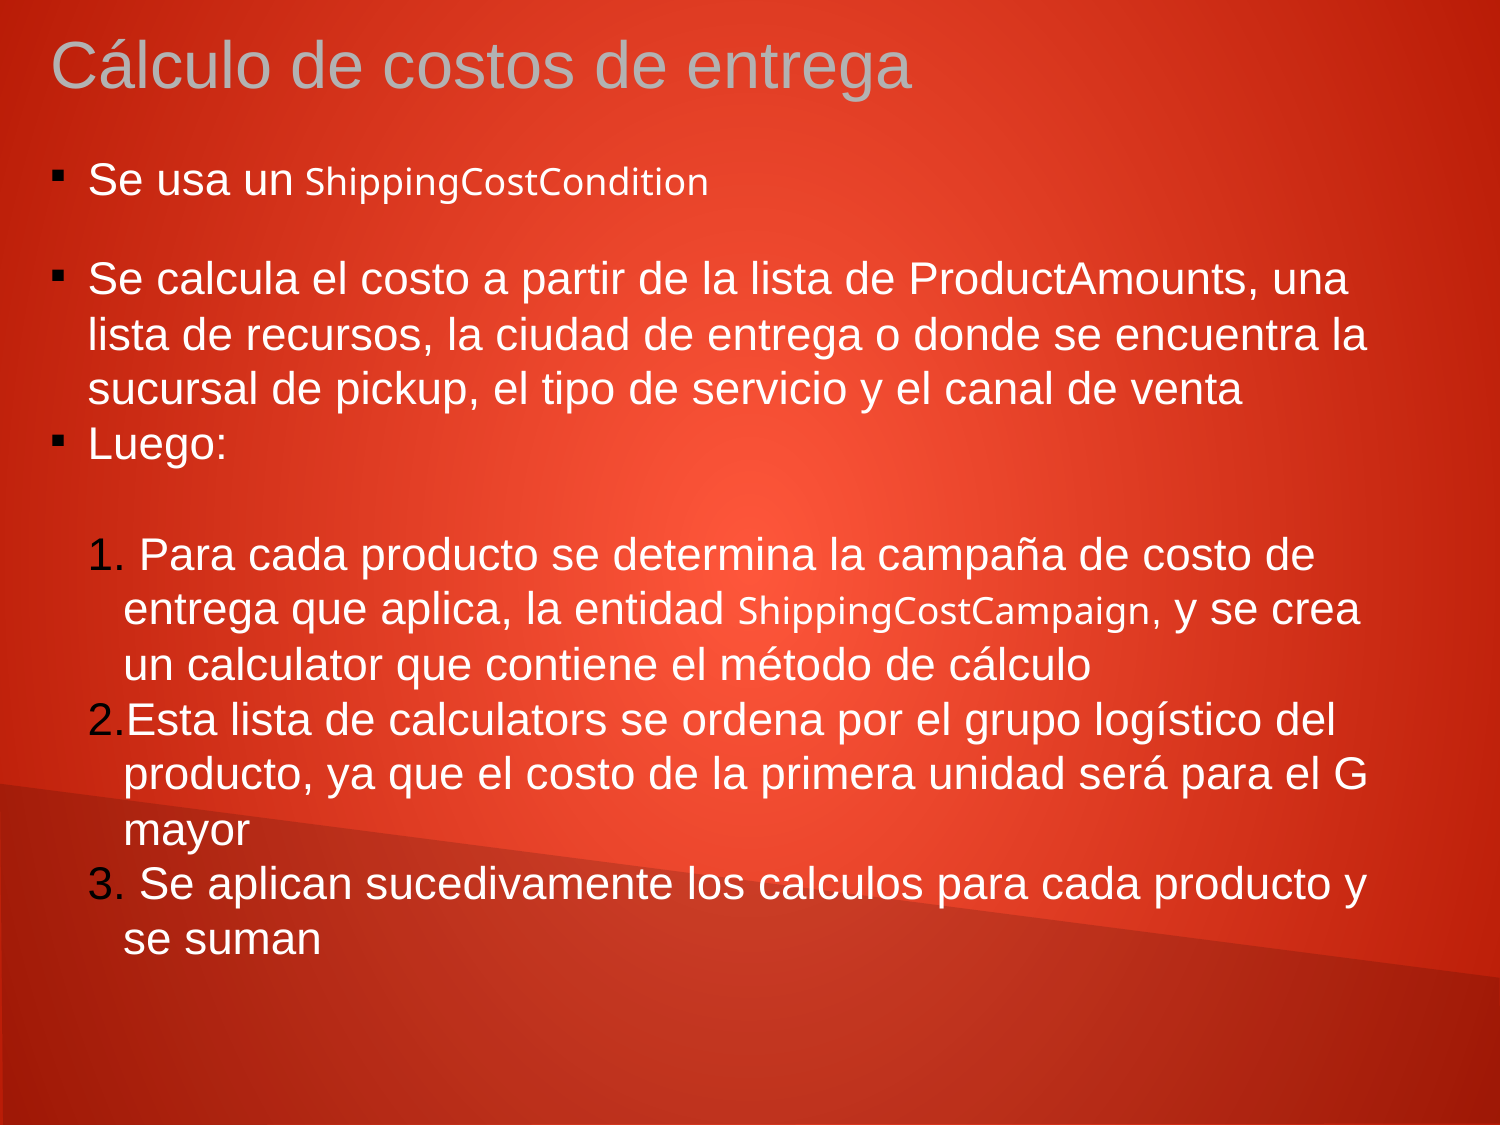

Cálculo de costos de entrega
Se usa un ShippingCostCondition
Se calcula el costo a partir de la lista de ProductAmounts, una lista de recursos, la ciudad de entrega o donde se encuentra la sucursal de pickup, el tipo de servicio y el canal de venta
Luego:
 Para cada producto se determina la campaña de costo de entrega que aplica, la entidad ShippingCostCampaign, y se crea un calculator que contiene el método de cálculo
Esta lista de calculators se ordena por el grupo logístico del producto, ya que el costo de la primera unidad será para el G mayor
 Se aplican sucedivamente los calculos para cada producto y se suman